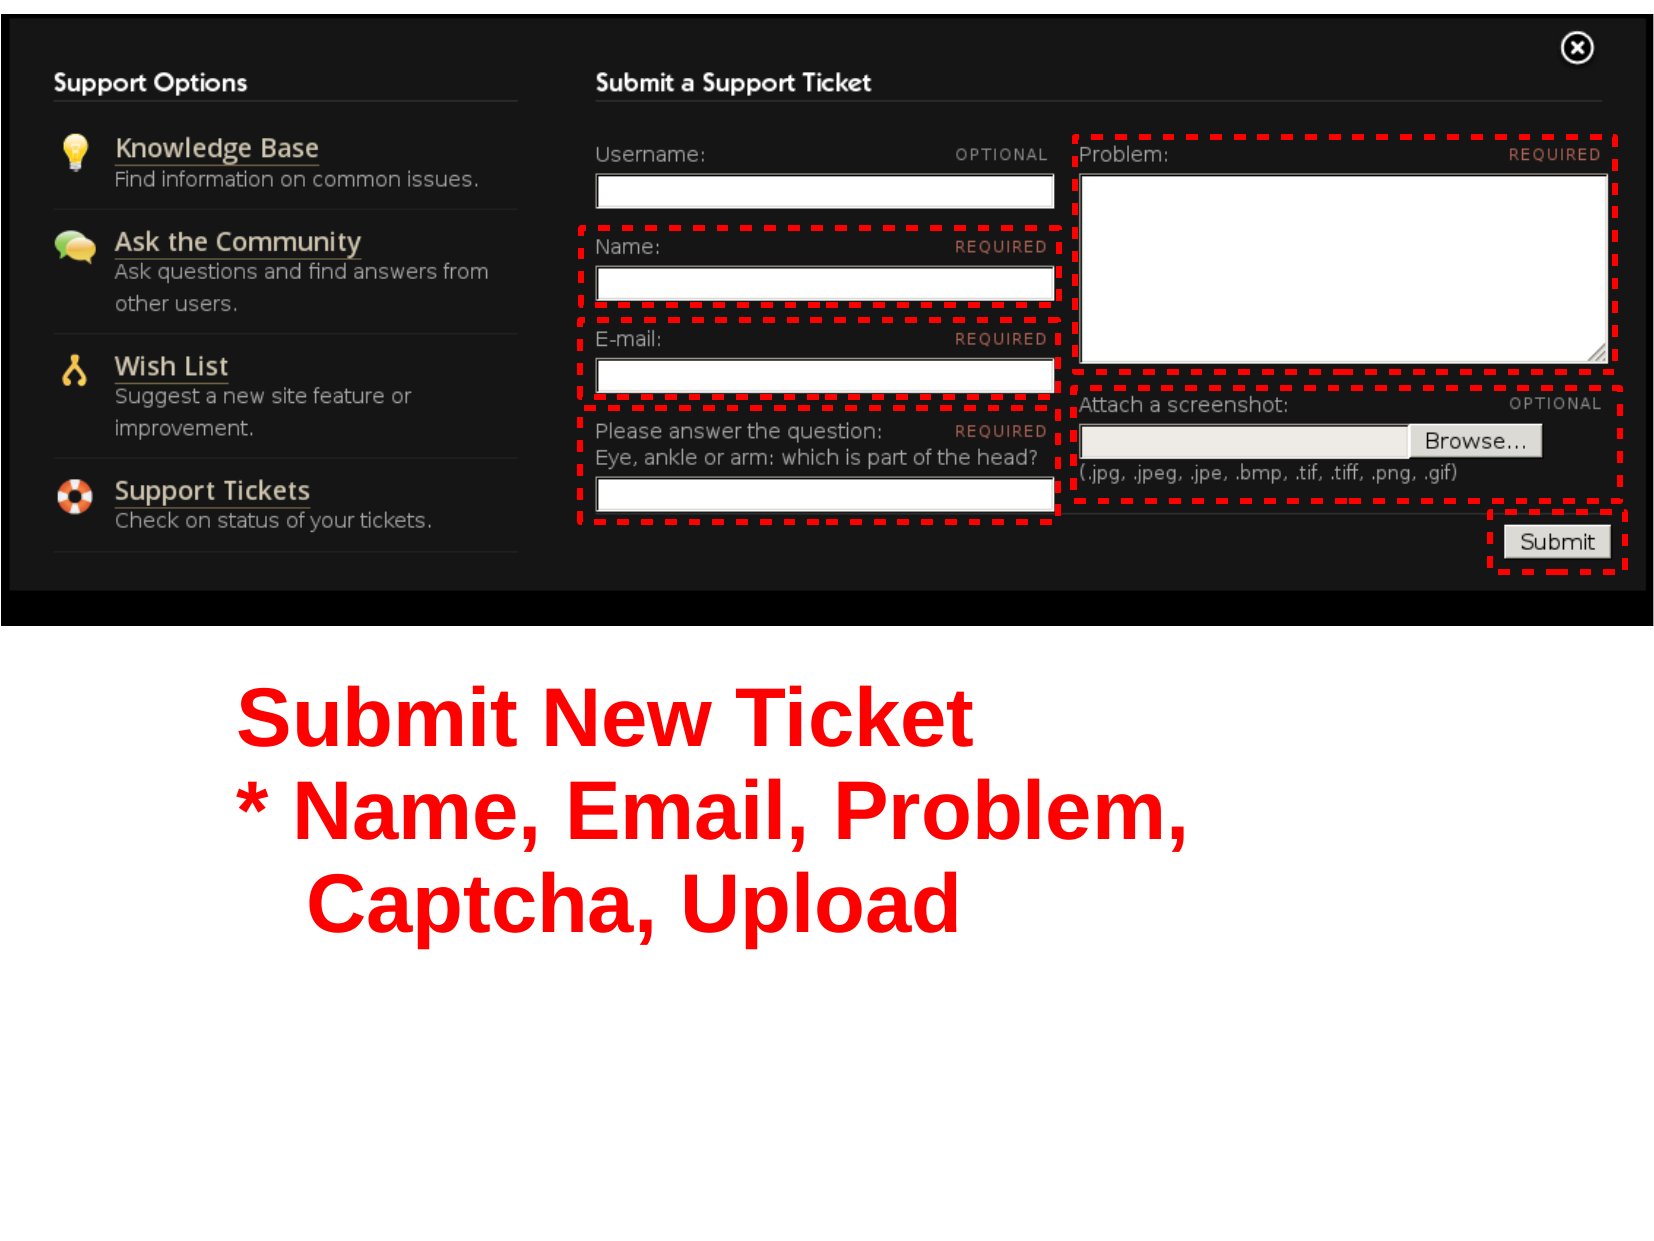

Submit New Ticket
* Name, Email, Problem,
 Captcha, Upload